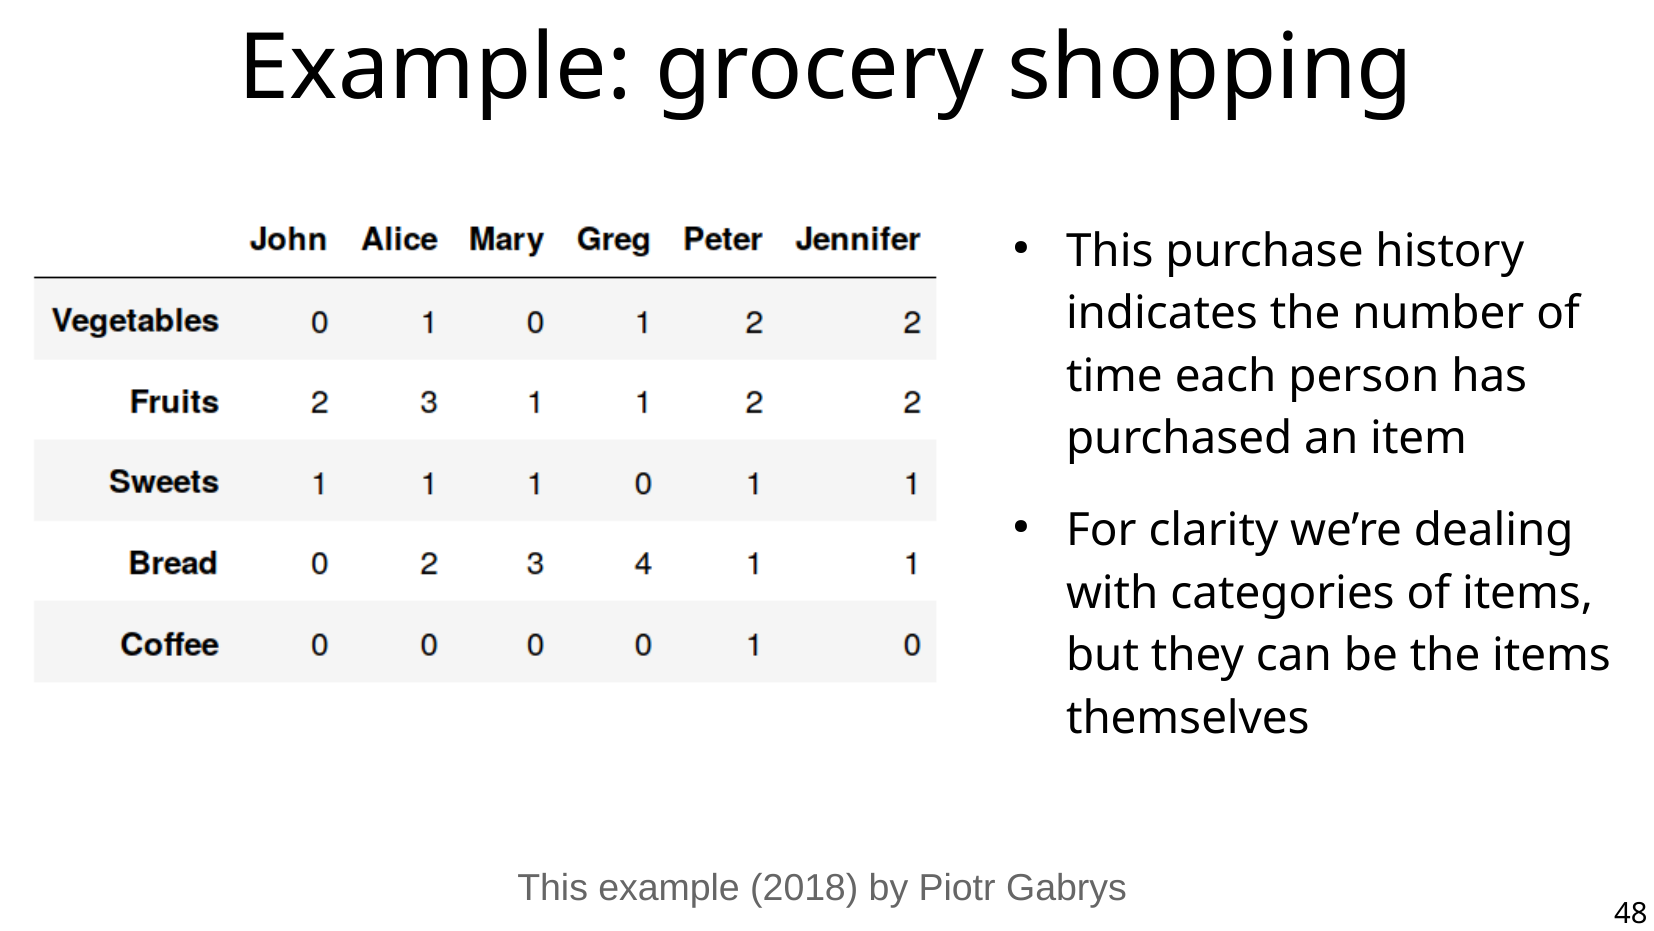

# Example: grocery shopping
This purchase history indicates the number of time each person has purchased an item
For clarity we’re dealing with categories of items, but they can be the items themselves
This example (2018) by Piotr Gabrys
48